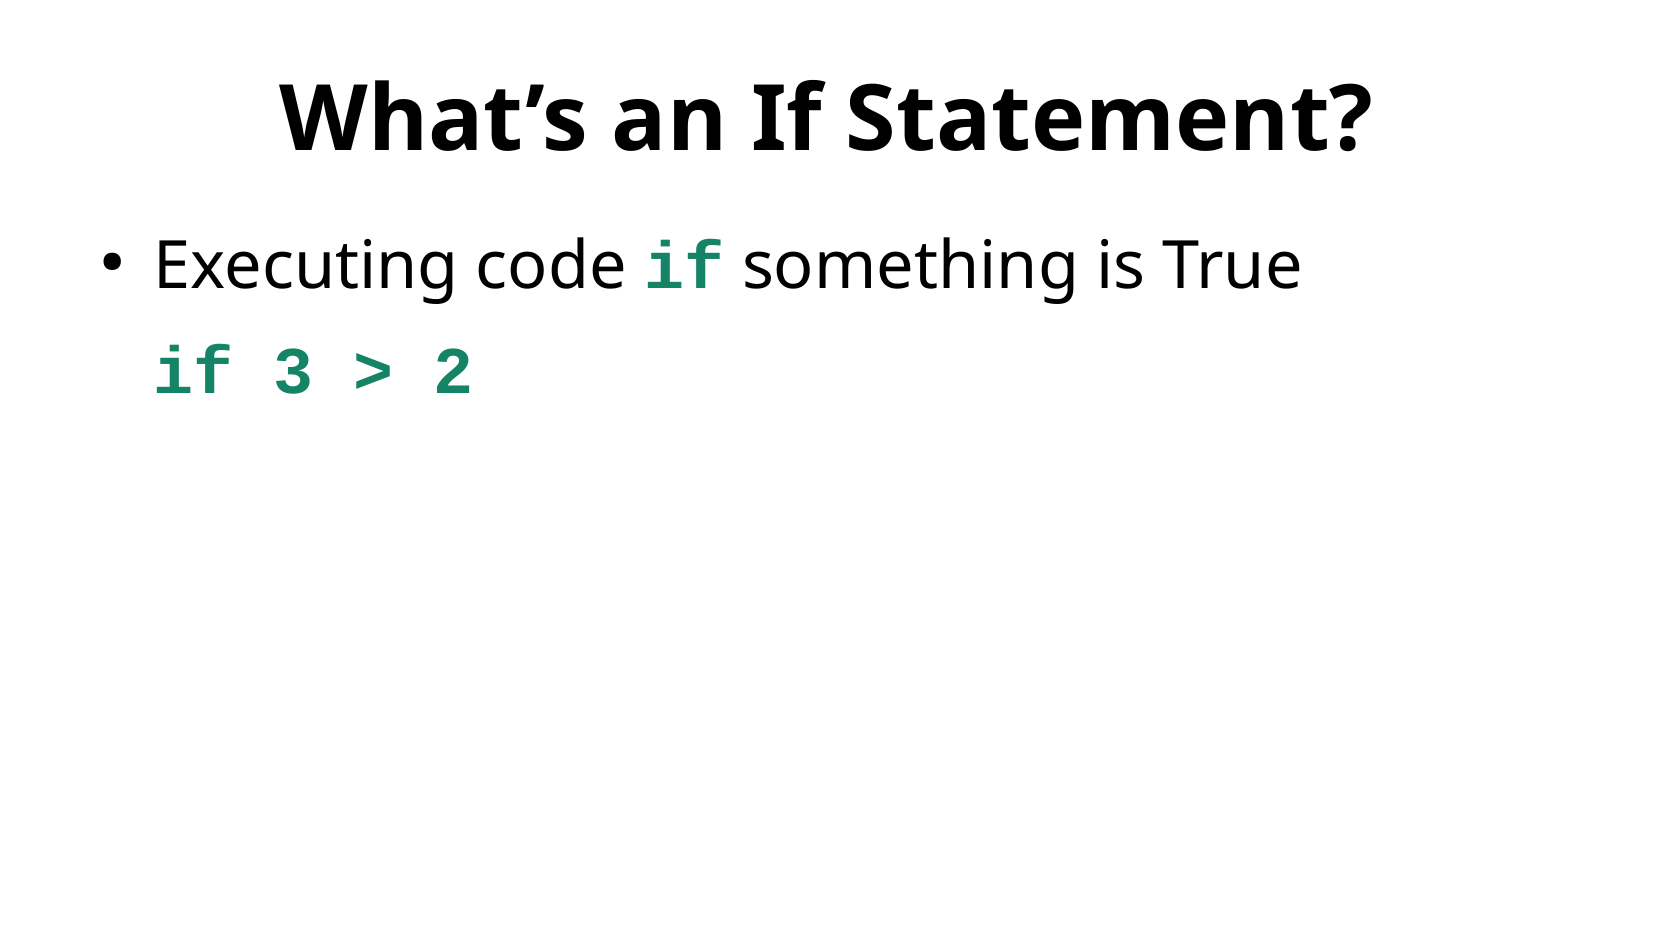

# What’s an If Statement?
Executing code if something is True
if 3 > 2